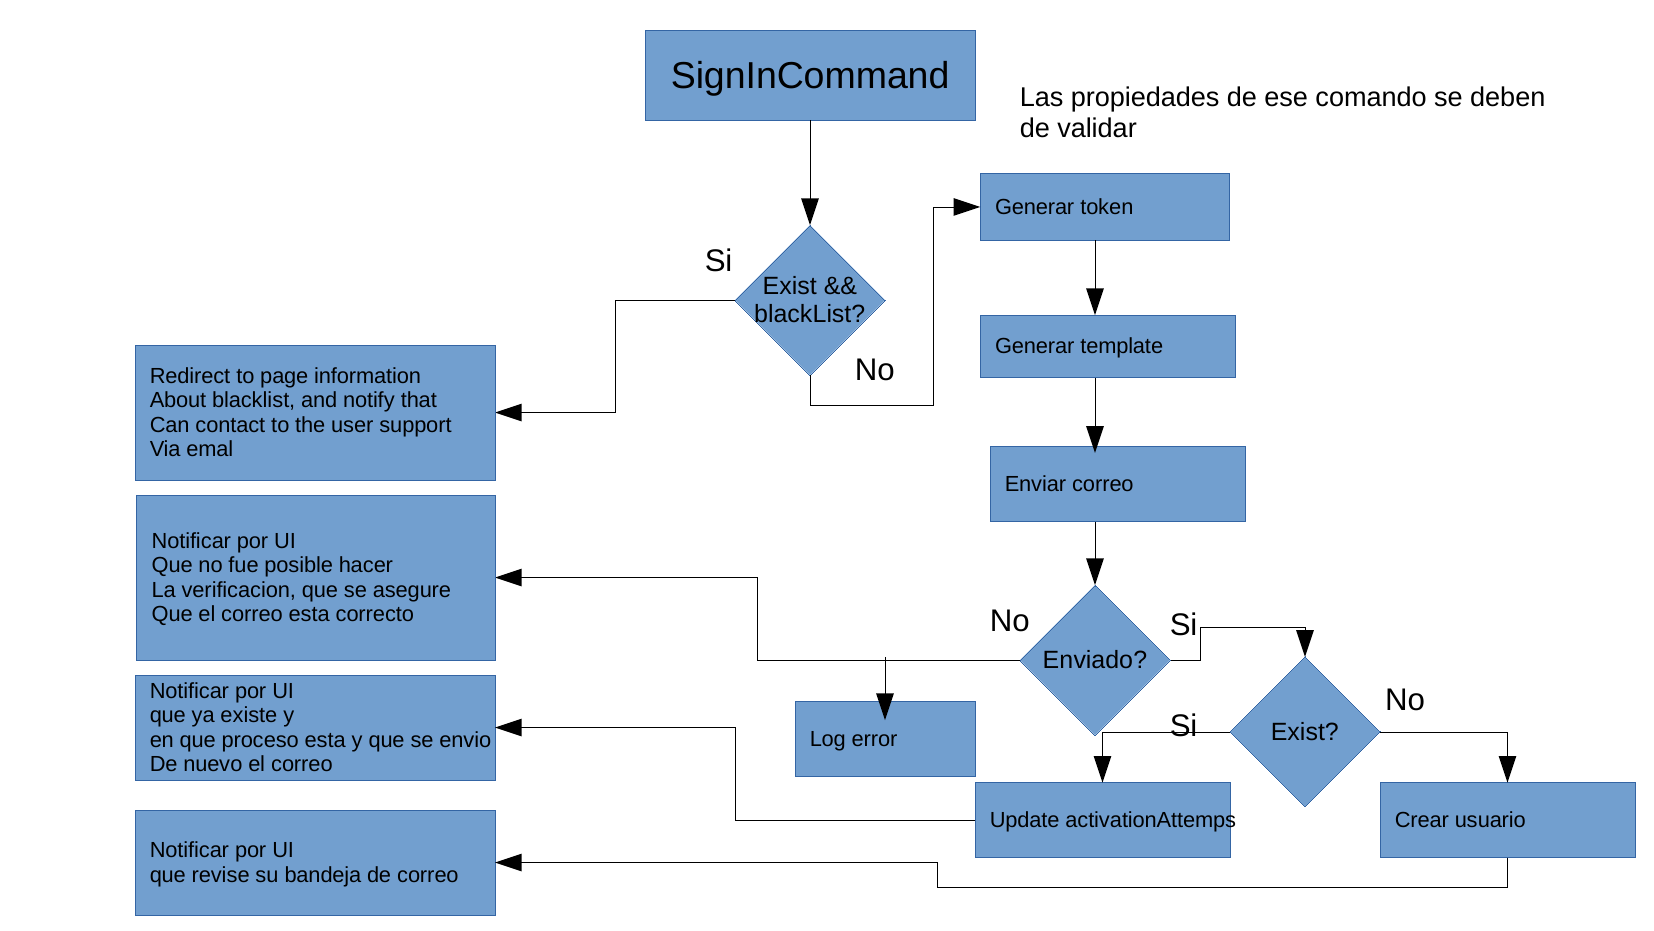

SignInCommand
Las propiedades de ese comando se deben de validar
Generar token
Exist &&
blackList?
Si
Generar template
Redirect to page information
About blacklist, and notify that
Can contact to the user support
Via emal
No
Enviar correo
Notificar por UI
Que no fue posible hacer
La verificacion, que se asegure
Que el correo esta correcto
Enviado?
No
Si
Exist?
Notificar por UI
que ya existe y
en que proceso esta y que se envio
De nuevo el correo
No
Si
Log error
Update activationAttemps
Crear usuario
Notificar por UI
que revise su bandeja de correo